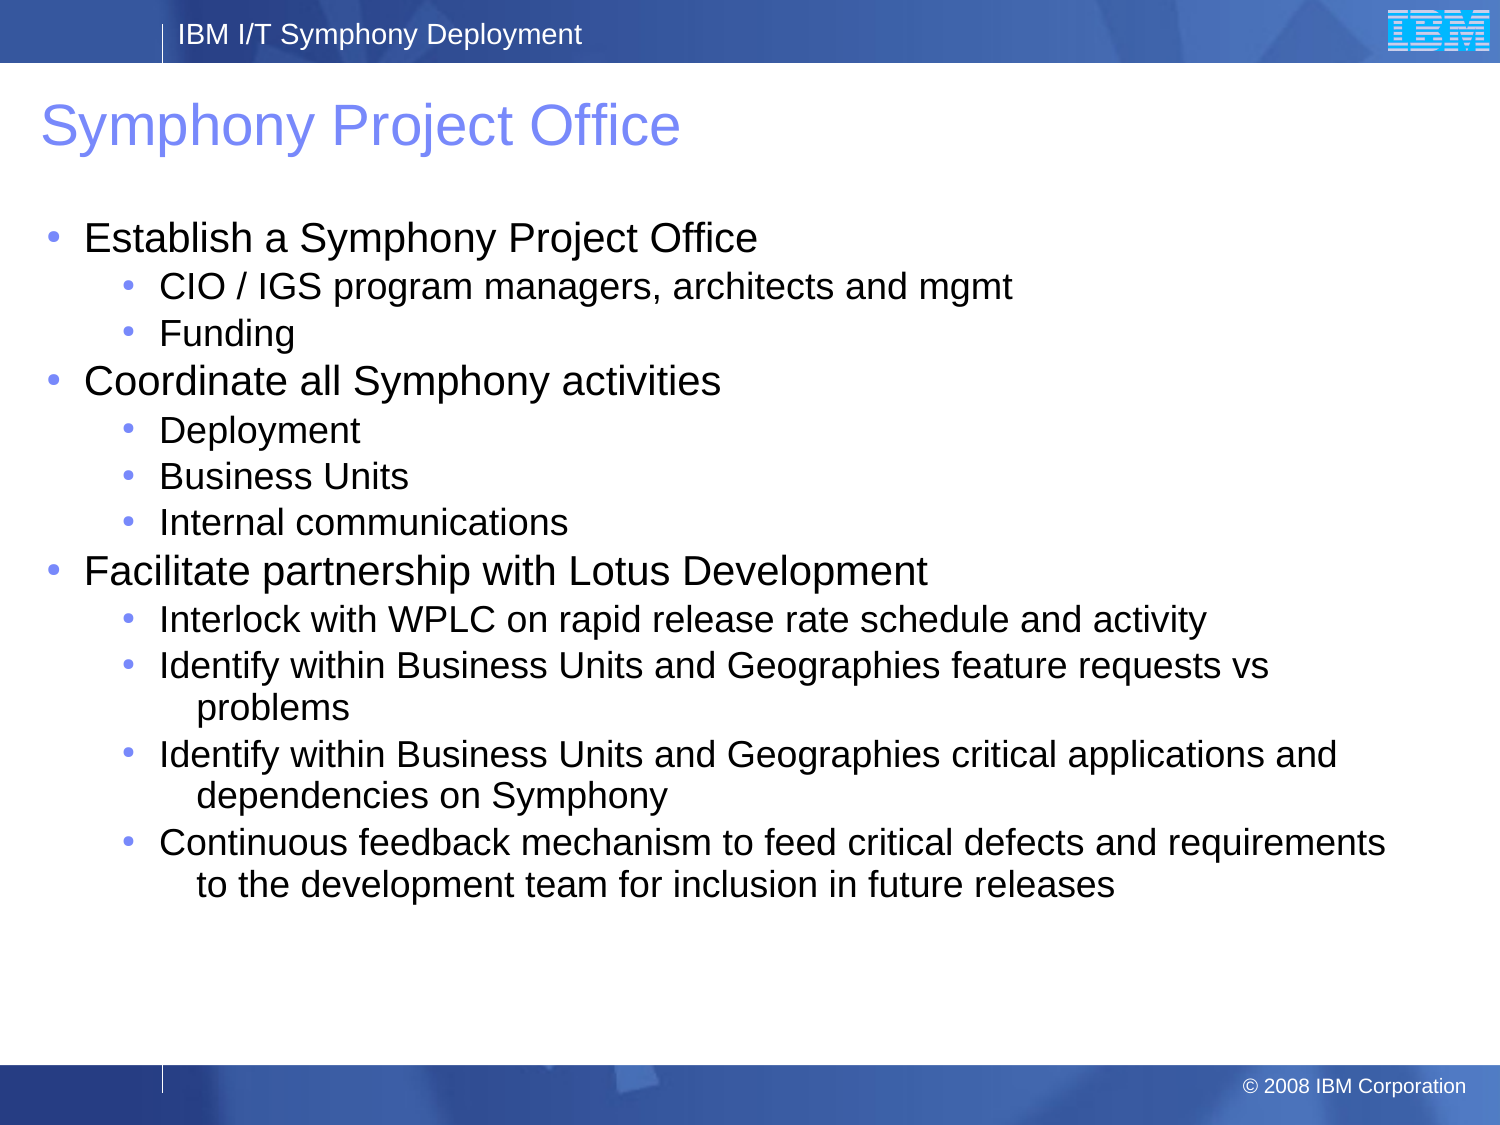

# Symphony Project Office
Establish a Symphony Project Office
CIO / IGS program managers, architects and mgmt
Funding
Coordinate all Symphony activities
Deployment
Business Units
Internal communications
Facilitate partnership with Lotus Development
Interlock with WPLC on rapid release rate schedule and activity
Identify within Business Units and Geographies feature requests vs problems
Identify within Business Units and Geographies critical applications and dependencies on Symphony
Continuous feedback mechanism to feed critical defects and requirements to the development team for inclusion in future releases